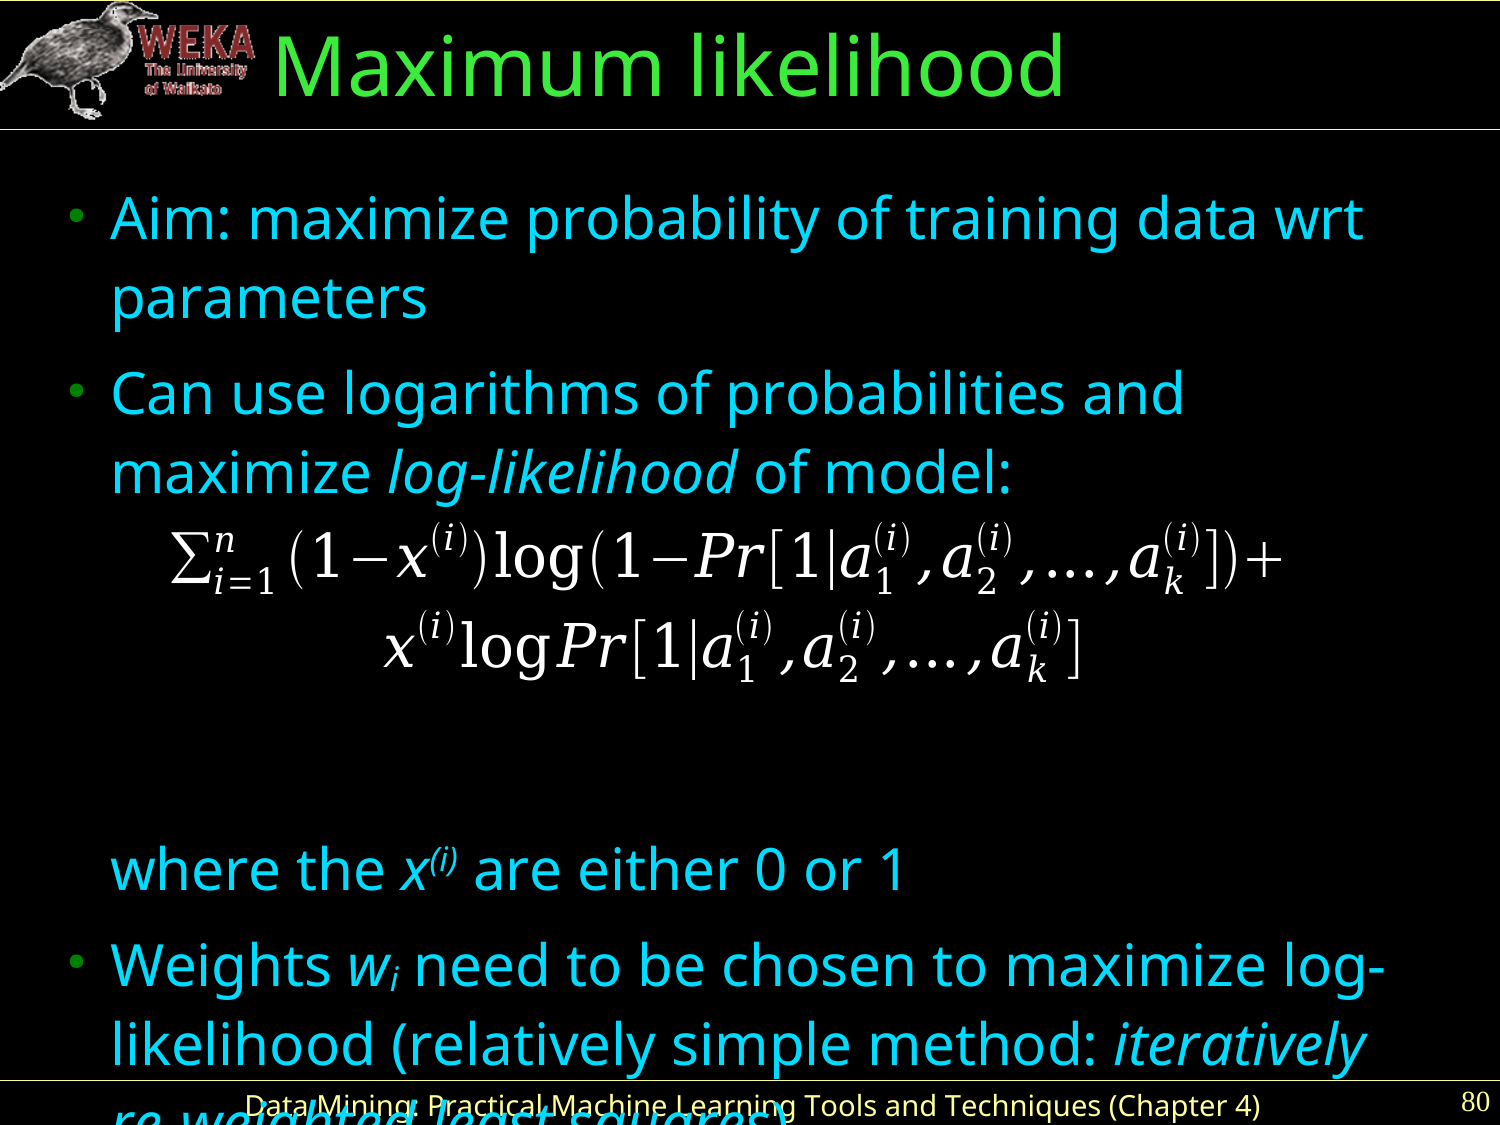

# Maximum likelihood
Aim: maximize probability of training data wrt parameters
Can use logarithms of probabilities and maximize log-likelihood of model:
where the x(i) are either 0 or 1
Weights wi need to be chosen to maximize log-likelihood (relatively simple method: iteratively re-weighted least squares)
Data Mining: Practical Machine Learning Tools and Techniques (Chapter 4)
80